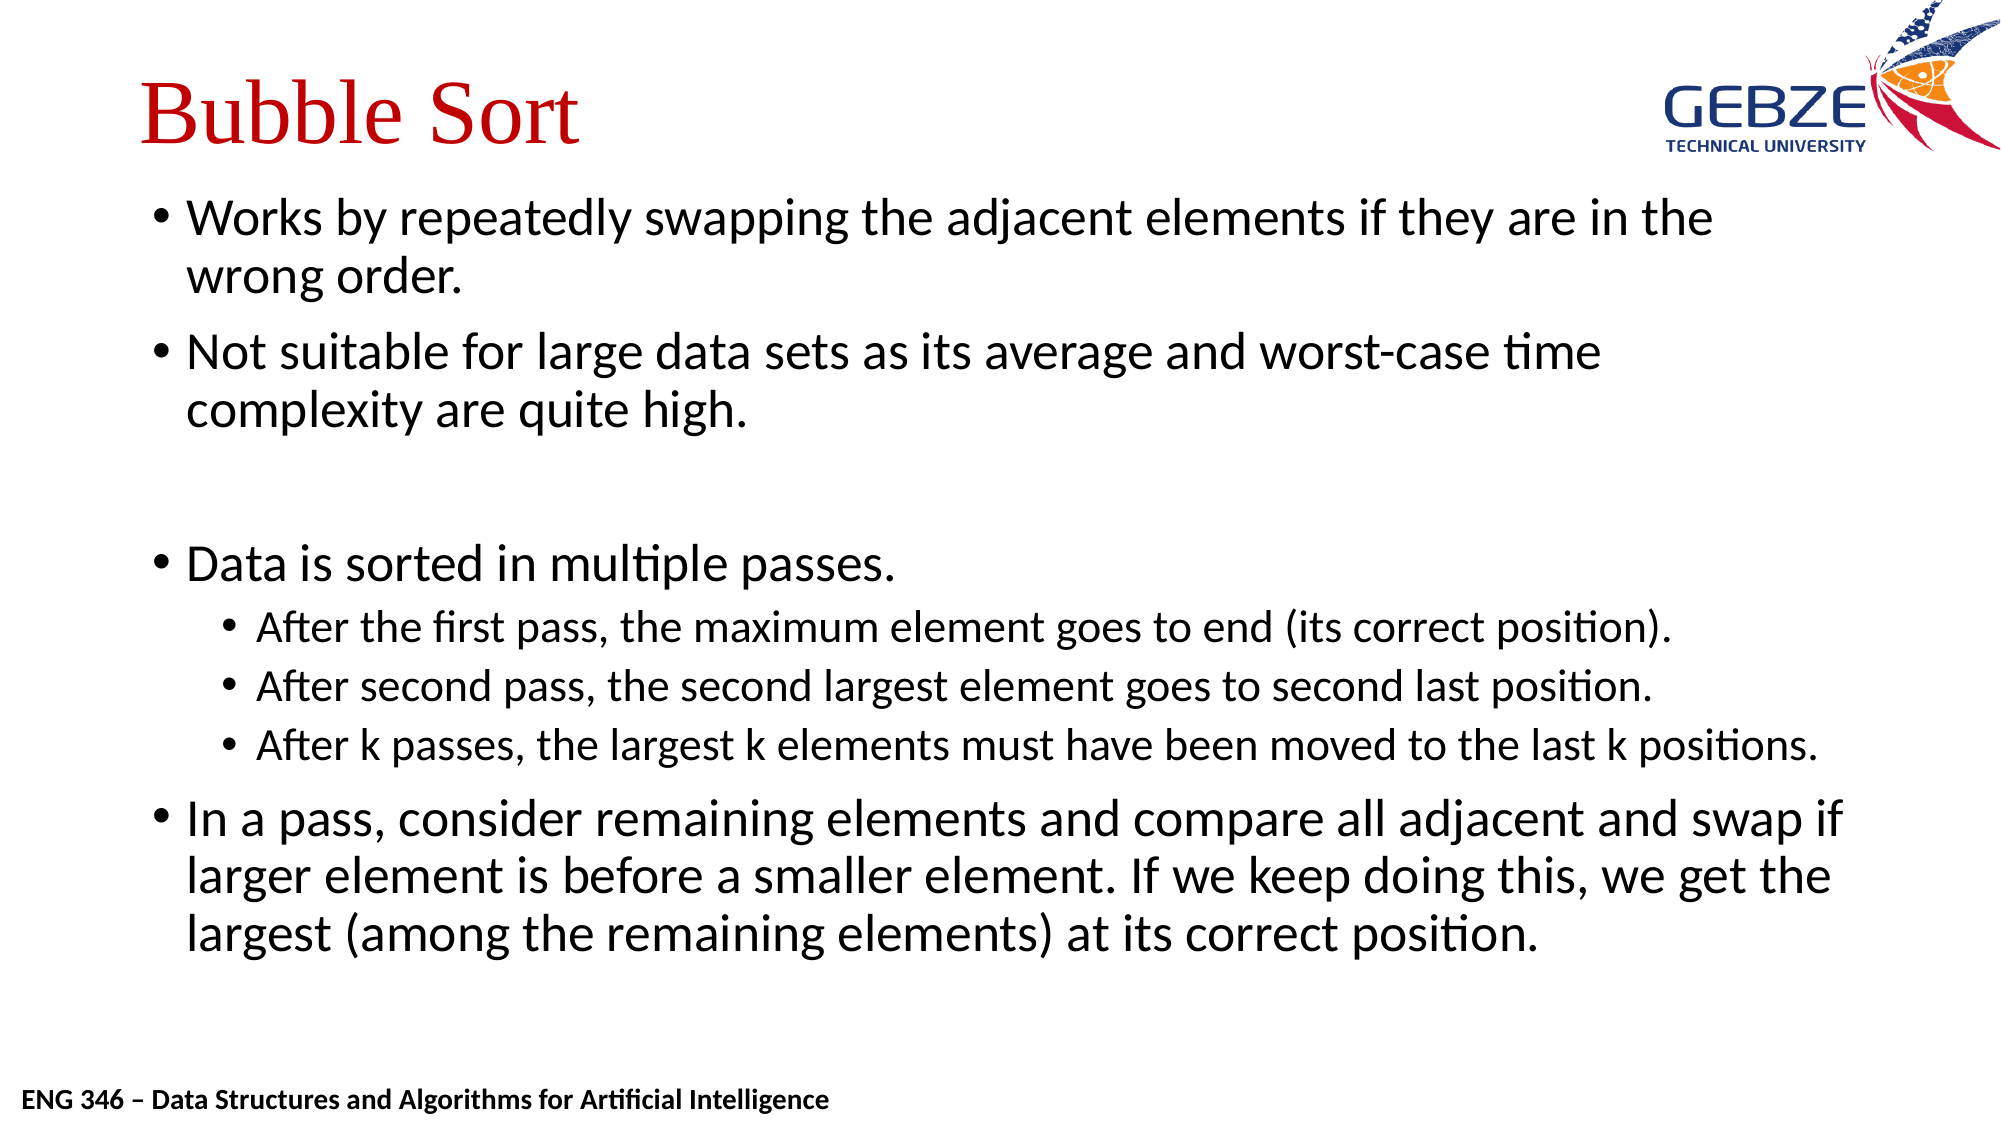

# Bubble Sort
Works by repeatedly swapping the adjacent elements if they are in the wrong order.
Not suitable for large data sets as its average and worst-case time complexity are quite high.
Data is sorted in multiple passes.
After the first pass, the maximum element goes to end (its correct position).
After second pass, the second largest element goes to second last position.
After k passes, the largest k elements must have been moved to the last k positions.
In a pass, consider remaining elements and compare all adjacent and swap if larger element is before a smaller element. If we keep doing this, we get the largest (among the remaining elements) at its correct position.